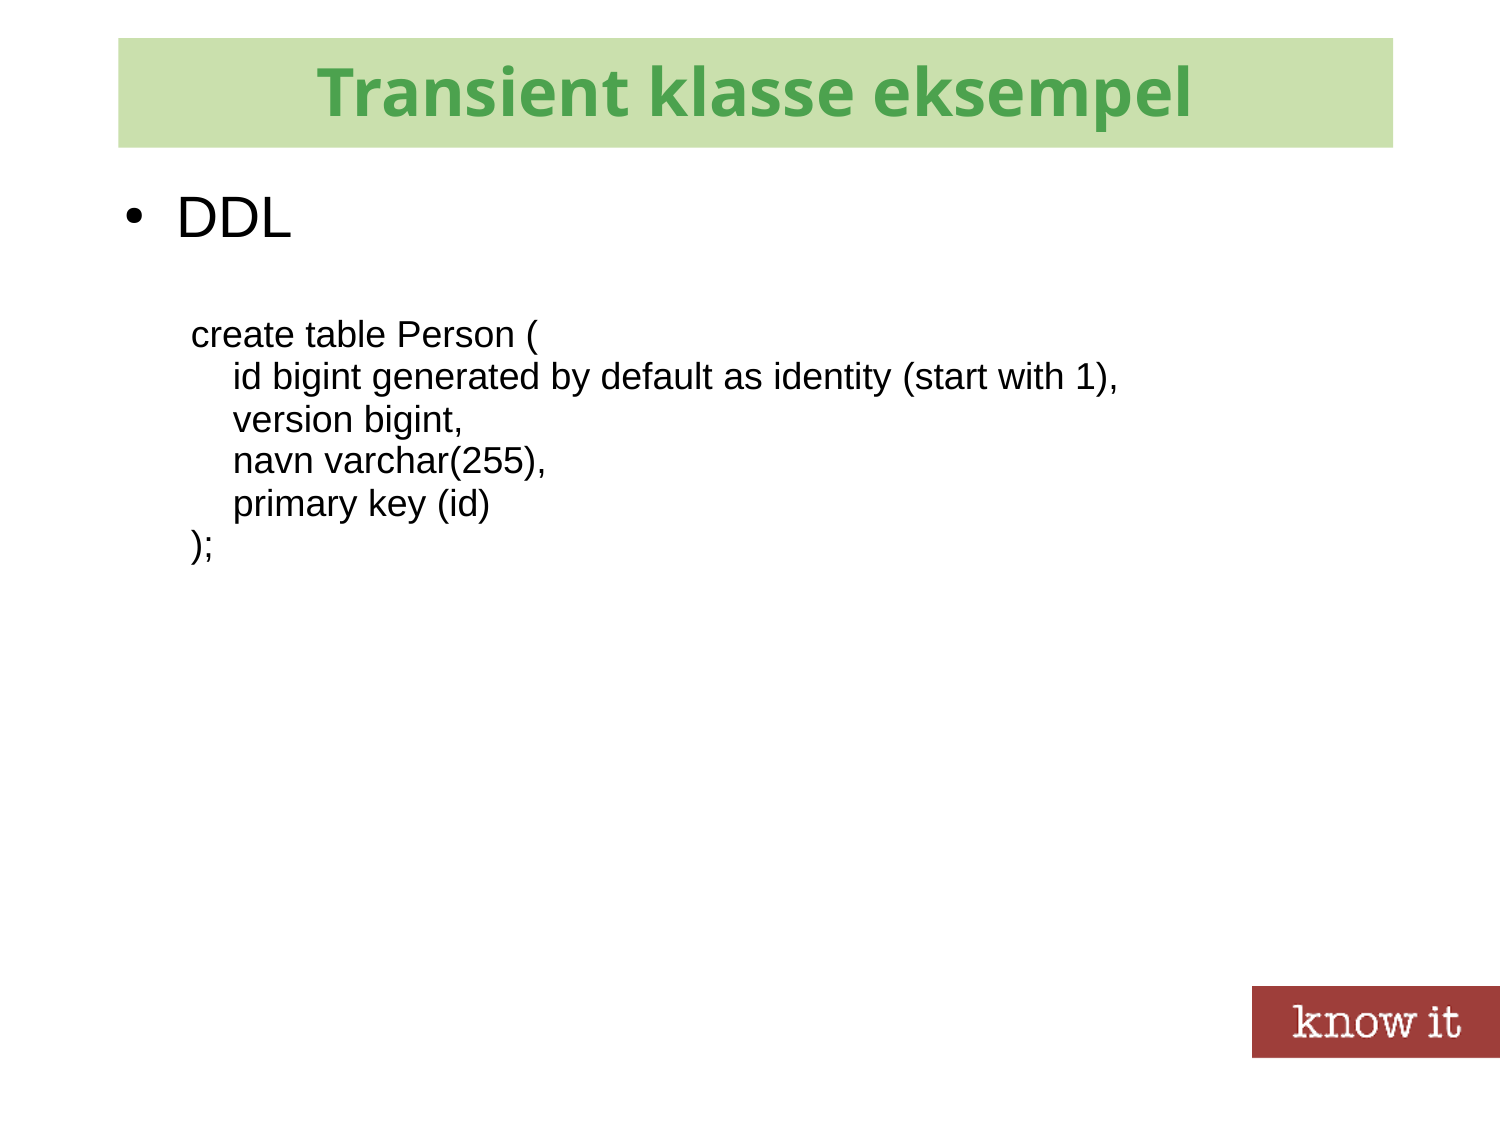

Transient klasse eksempel
# DDL
 create table Person (
 id bigint generated by default as identity (start with 1),
 version bigint,
 navn varchar(255),
 primary key (id)
 );